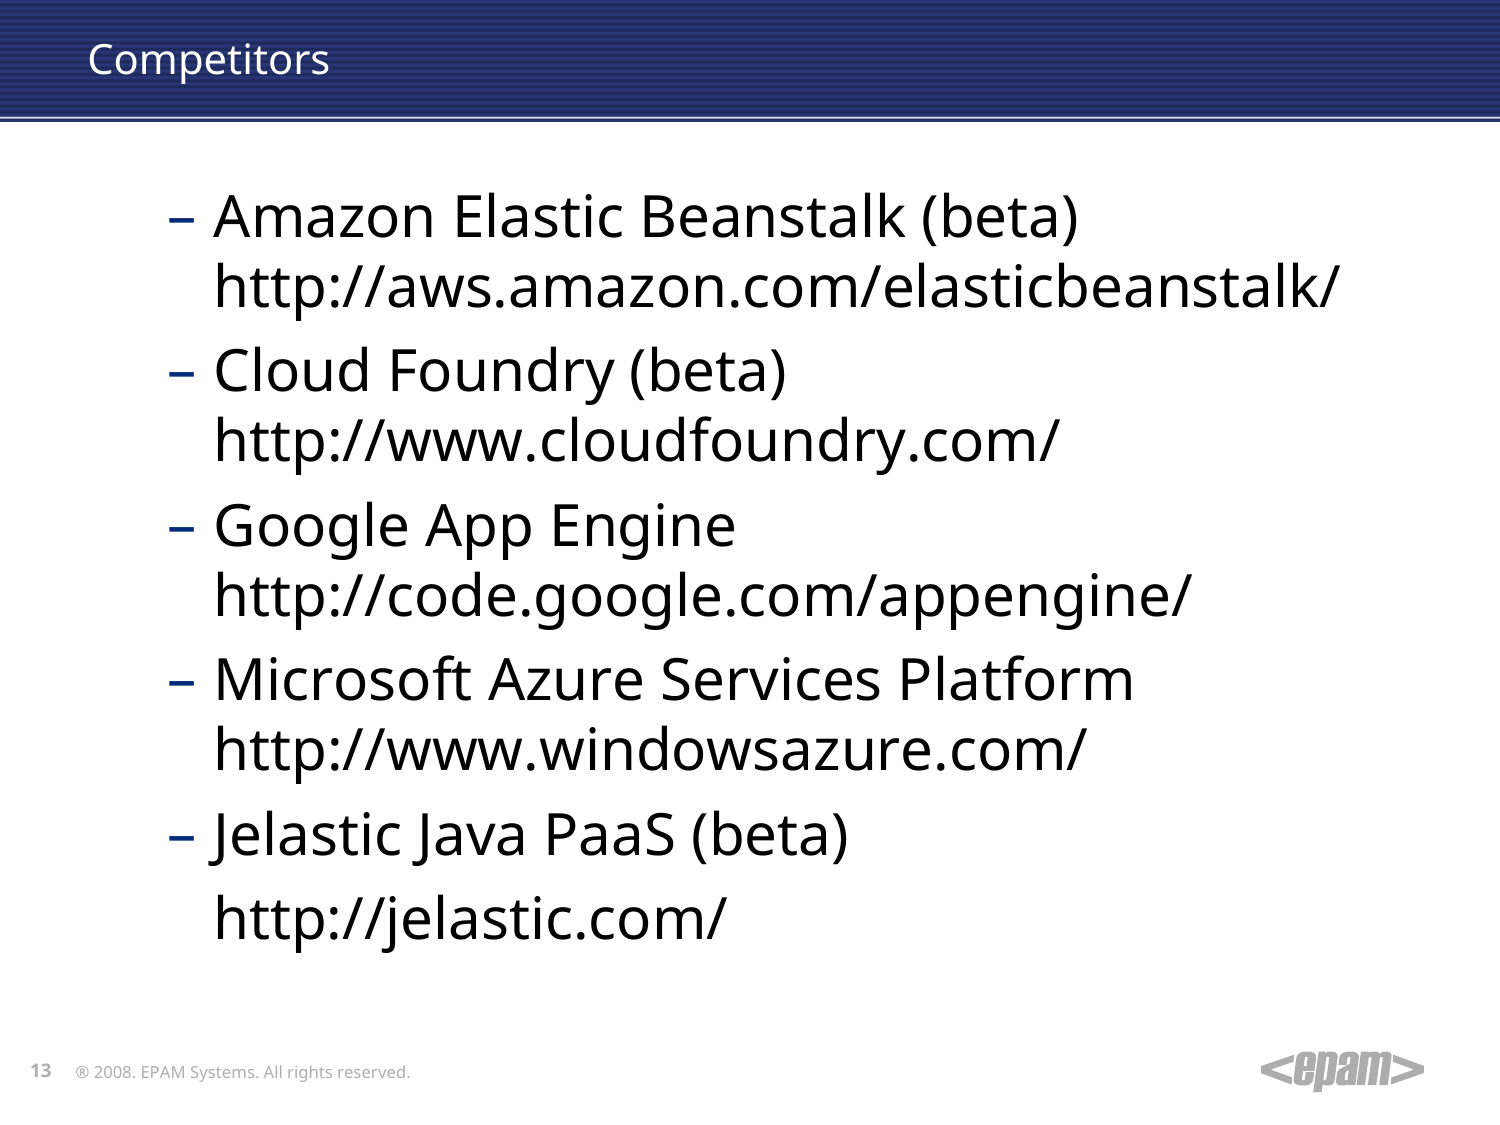

Competitors
Amazon Elastic Beanstalk (beta) http://aws.amazon.com/elasticbeanstalk/
Cloud Foundry (beta) http://www.cloudfoundry.com/
Google App Engine http://code.google.com/appengine/
Microsoft Azure Services Platform http://www.windowsazure.com/
Jelastic Java PaaS (beta)
 http://jelastic.com/